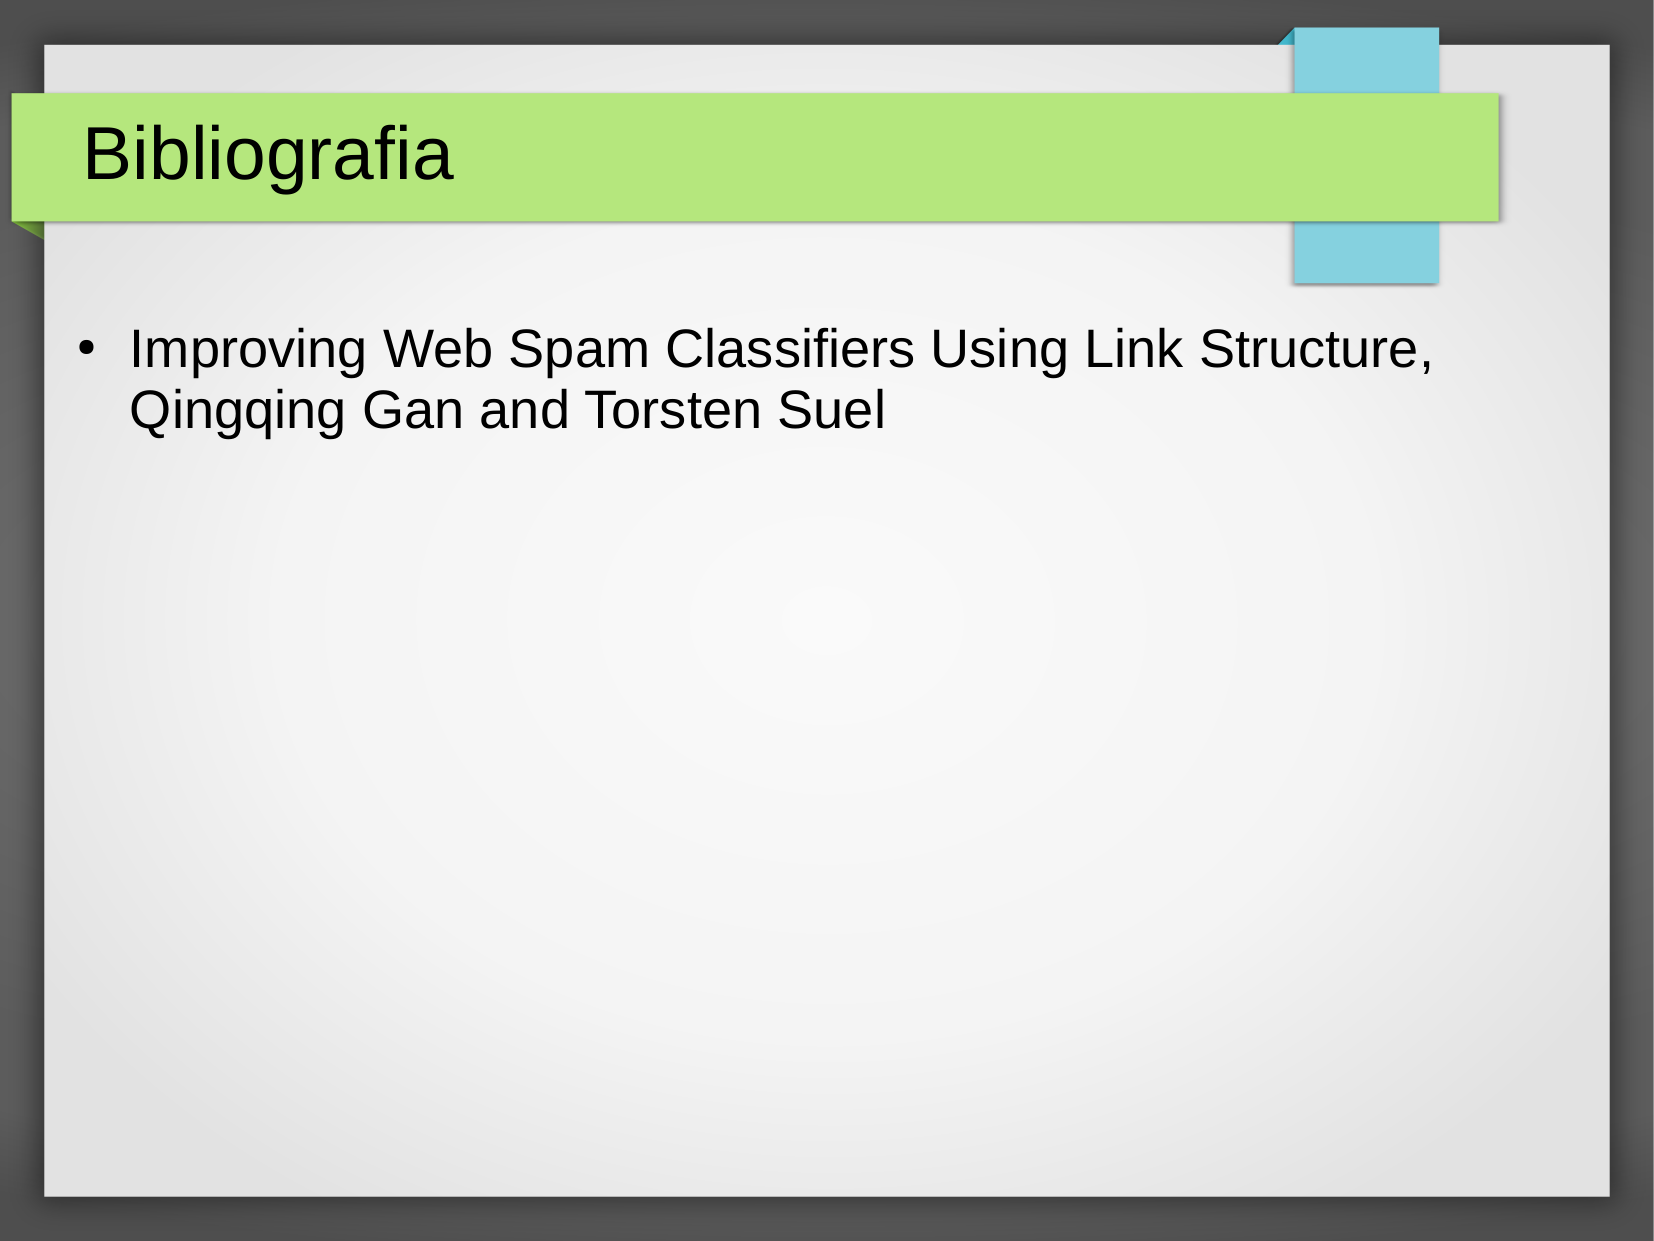

# Bibliografia
Improving Web Spam Classifiers Using Link Structure, Qingqing Gan and Torsten Suel